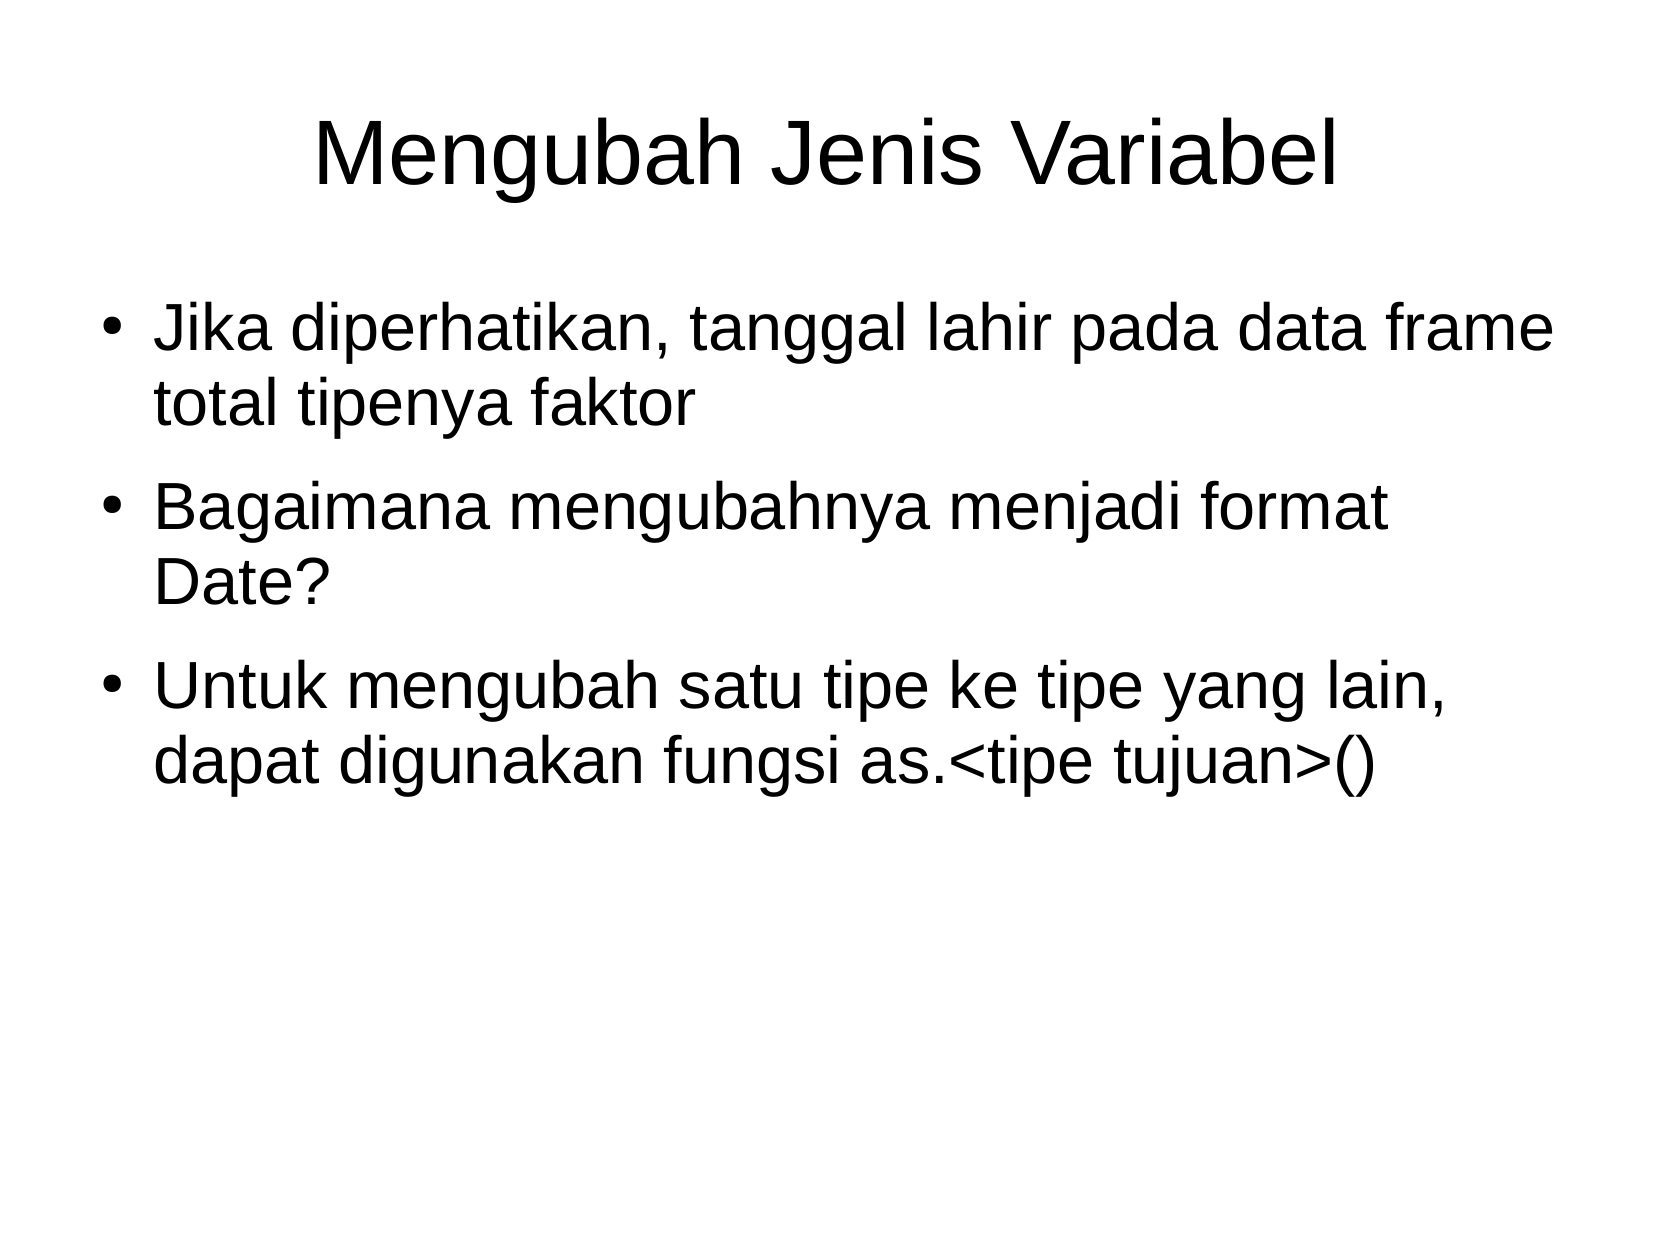

# Mengubah Jenis Variabel
Jika diperhatikan, tanggal lahir pada data frame total tipenya faktor
Bagaimana mengubahnya menjadi format Date?
Untuk mengubah satu tipe ke tipe yang lain, dapat digunakan fungsi as.<tipe tujuan>()